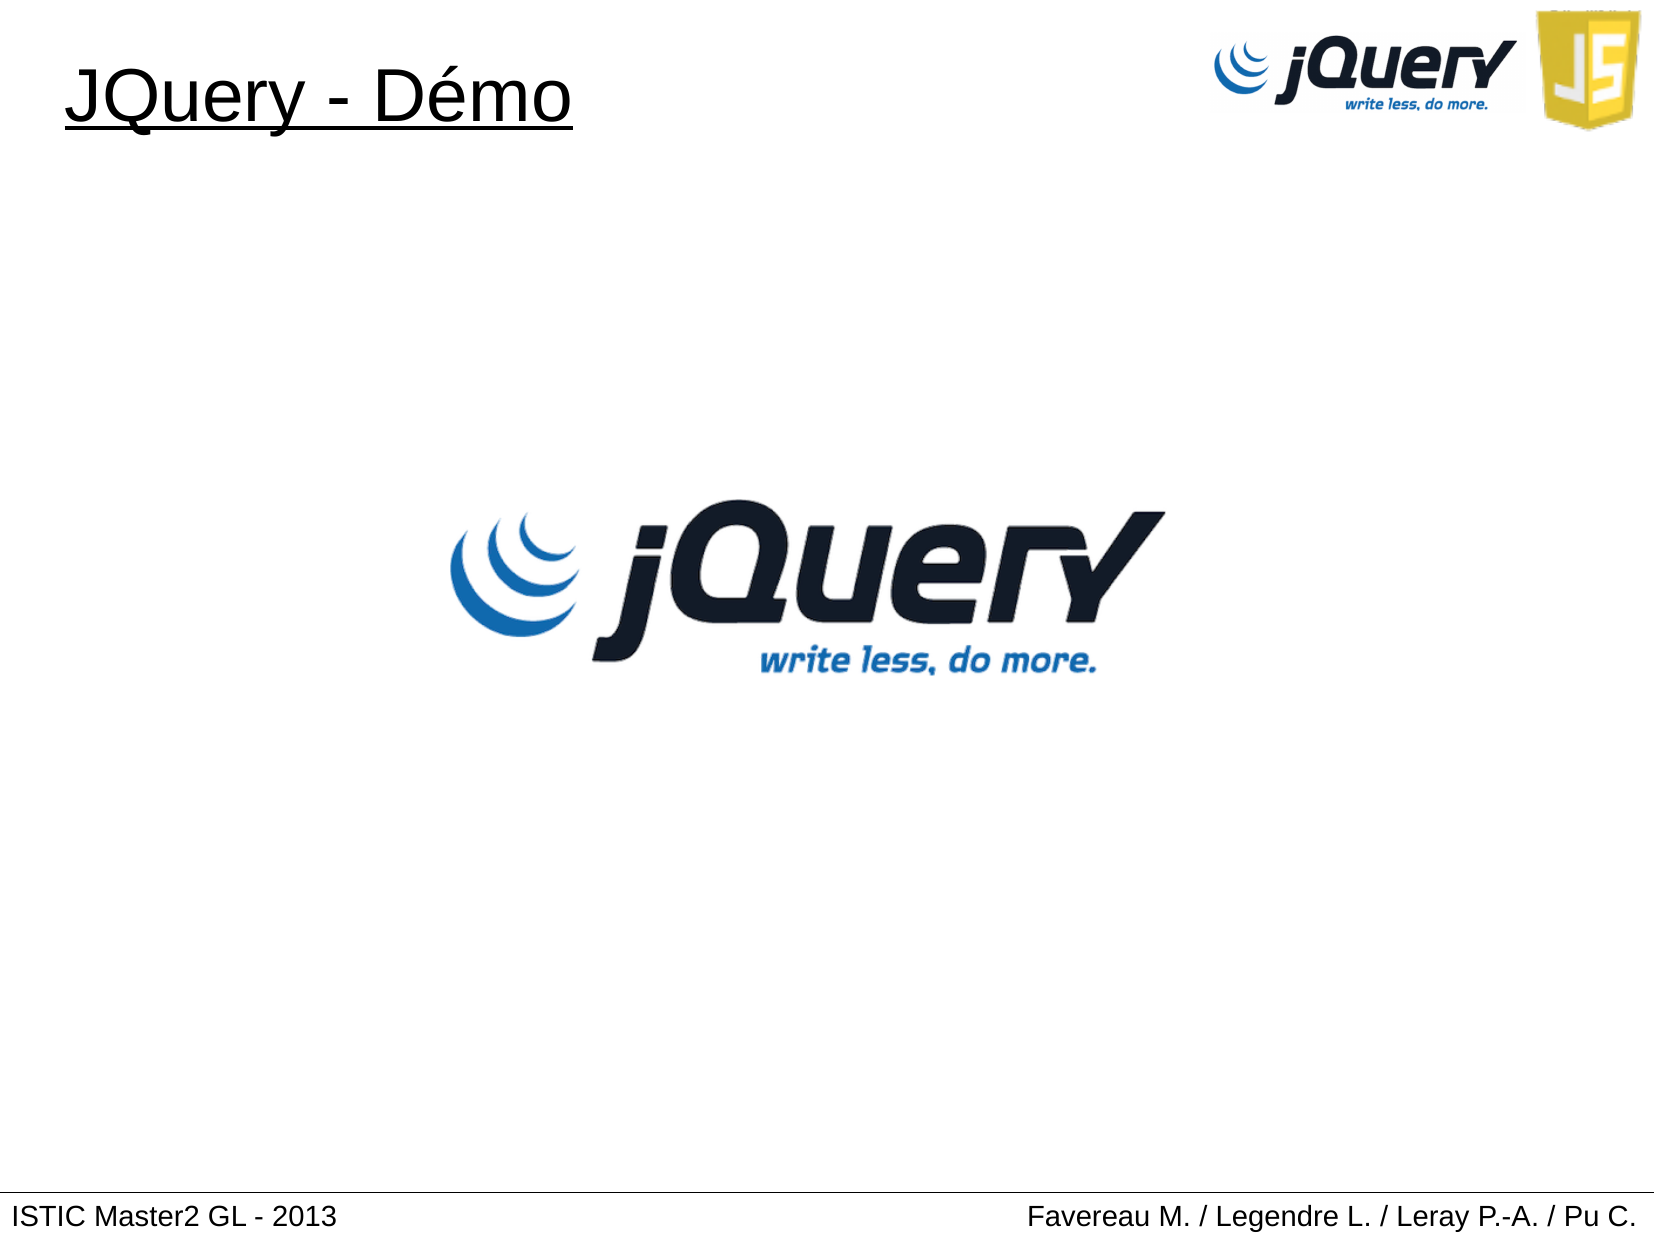

# JQuery - Démo
ISTIC Master2 GL - 2013
Favereau M. / Legendre L. / Leray P.-A. / Pu C.